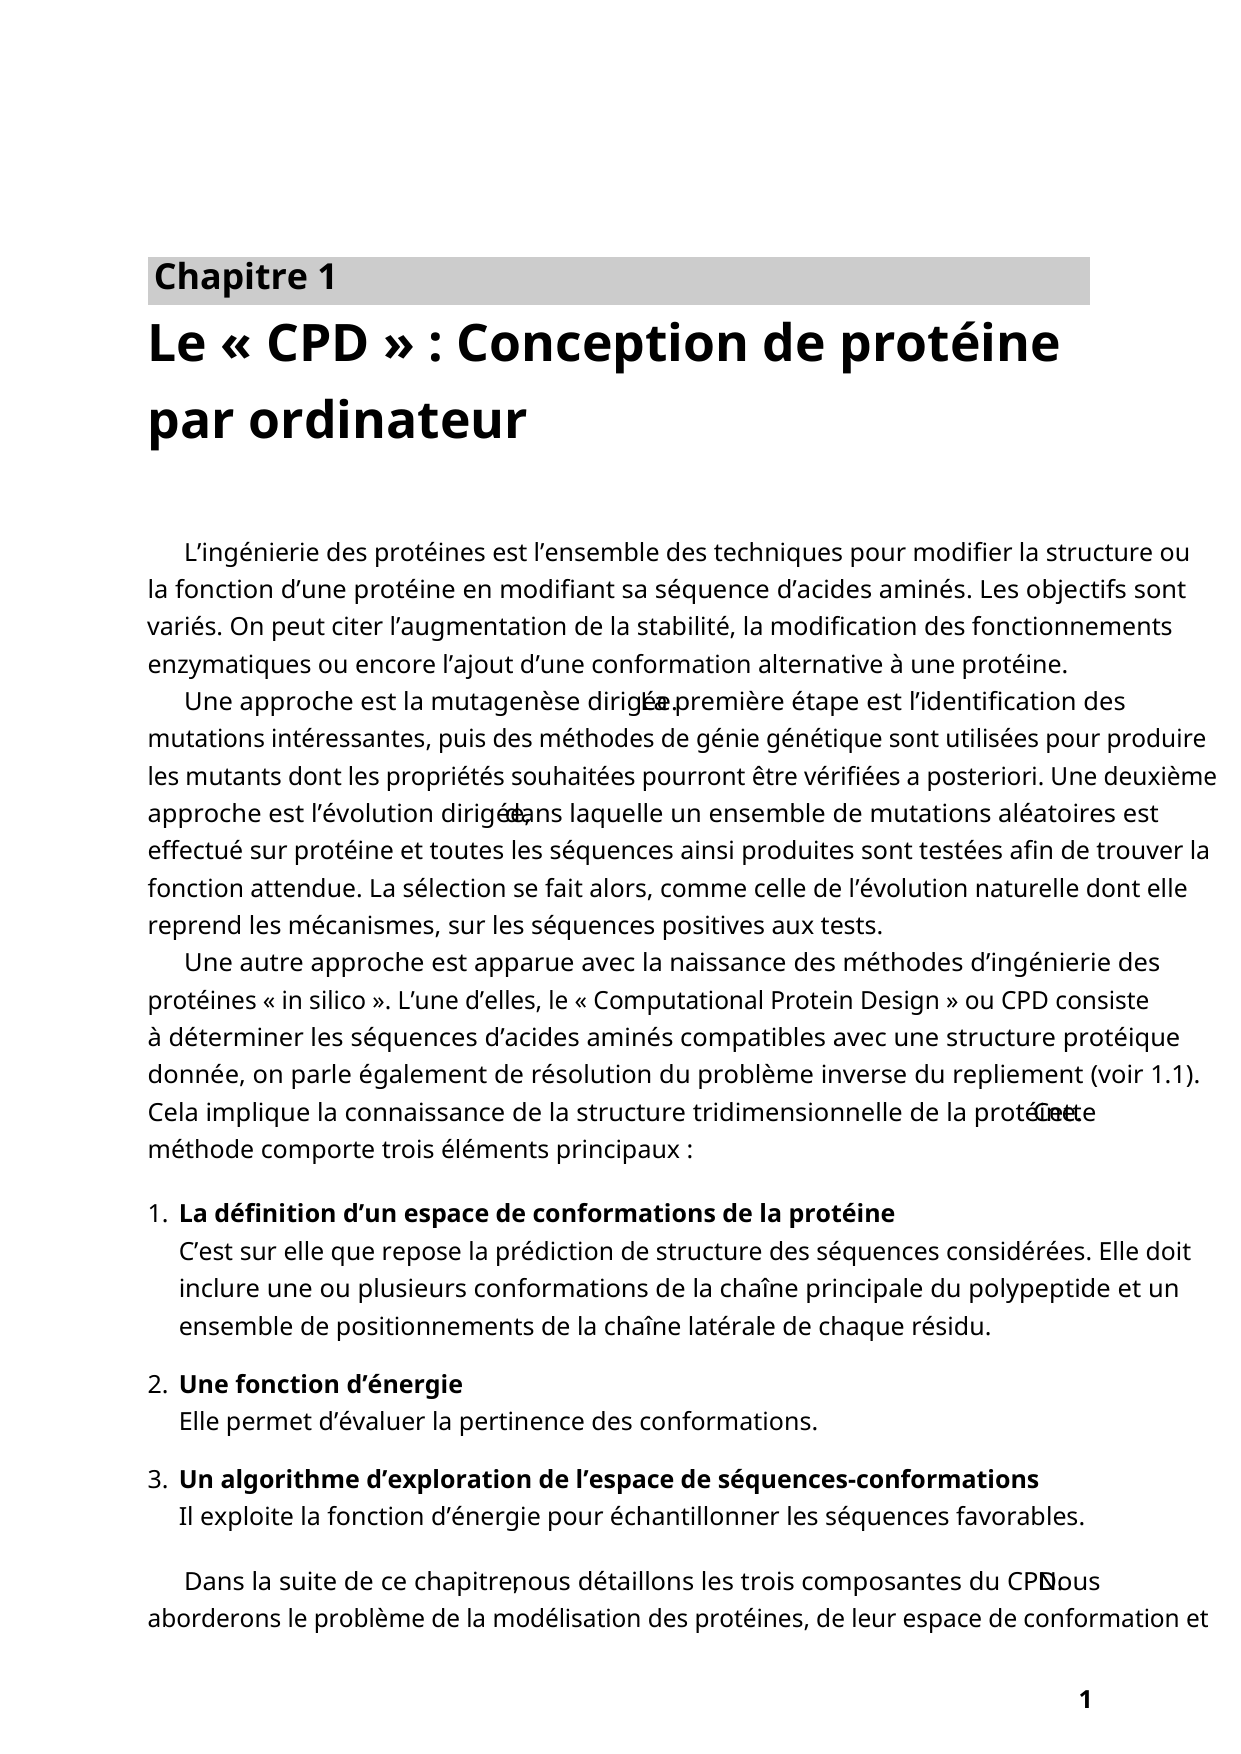

Chapitre 1
Le « CPD » : Conception de protéine
par ordinateur
L’ingénierie des protéines est l’ensemble des techniques pour modifier la structure ou
la fonction d’une protéine en modifiant sa séquence d’acides aminés. Les objectifs sont
variés. On peut citer l’augmentation de la stabilité, la modification des fonctionnements
enzymatiques ou encore l’ajout d’une conformation alternative à une protéine.
Une approche est la mutagenèse dirigée.
La première étape est l’identification des
mutations intéressantes, puis des méthodes de génie génétique sont utilisées pour produire
les mutants dont les propriétés souhaitées pourront être vérifiées a posteriori. Une deuxième
approche est l’évolution dirigée,
dans laquelle un ensemble de mutations aléatoires est
effectué sur protéine et toutes les séquences ainsi produites sont testées afin de trouver la
fonction attendue. La sélection se fait alors, comme celle de l’évolution naturelle dont elle
reprend les mécanismes, sur les séquences positives aux tests.
Une autre approche est apparue avec la naissance des méthodes d’ingénierie des
protéines « in silico ». L’une d’elles, le « Computational Protein Design » ou CPD consiste
à déterminer les séquences d’acides aminés compatibles avec une structure protéique
donnée, on parle également de résolution du problème inverse du repliement (voir 1.1).
Cela implique la connaissance de la structure tridimensionnelle de la protéine.
Cette
méthode comporte trois éléments principaux :
1.
La définition d’un espace de conformations de la protéine
C’est sur elle que repose la prédiction de structure des séquences considérées. Elle doit
inclure une ou plusieurs conformations de la chaîne principale du polypeptide et un
ensemble de positionnements de la chaîne latérale de chaque résidu.
2.
Une fonction d’énergie
Elle permet d’évaluer la pertinence des conformations.
3.
Un algorithme d’exploration de l’espace de séquences-conformations
Il exploite la fonction d’énergie pour échantillonner les séquences favorables.
Dans la suite de ce chapitre,
nous détaillons les trois composantes du CPD.
Nous
aborderons le problème de la modélisation des protéines, de leur espace de conformation et
1